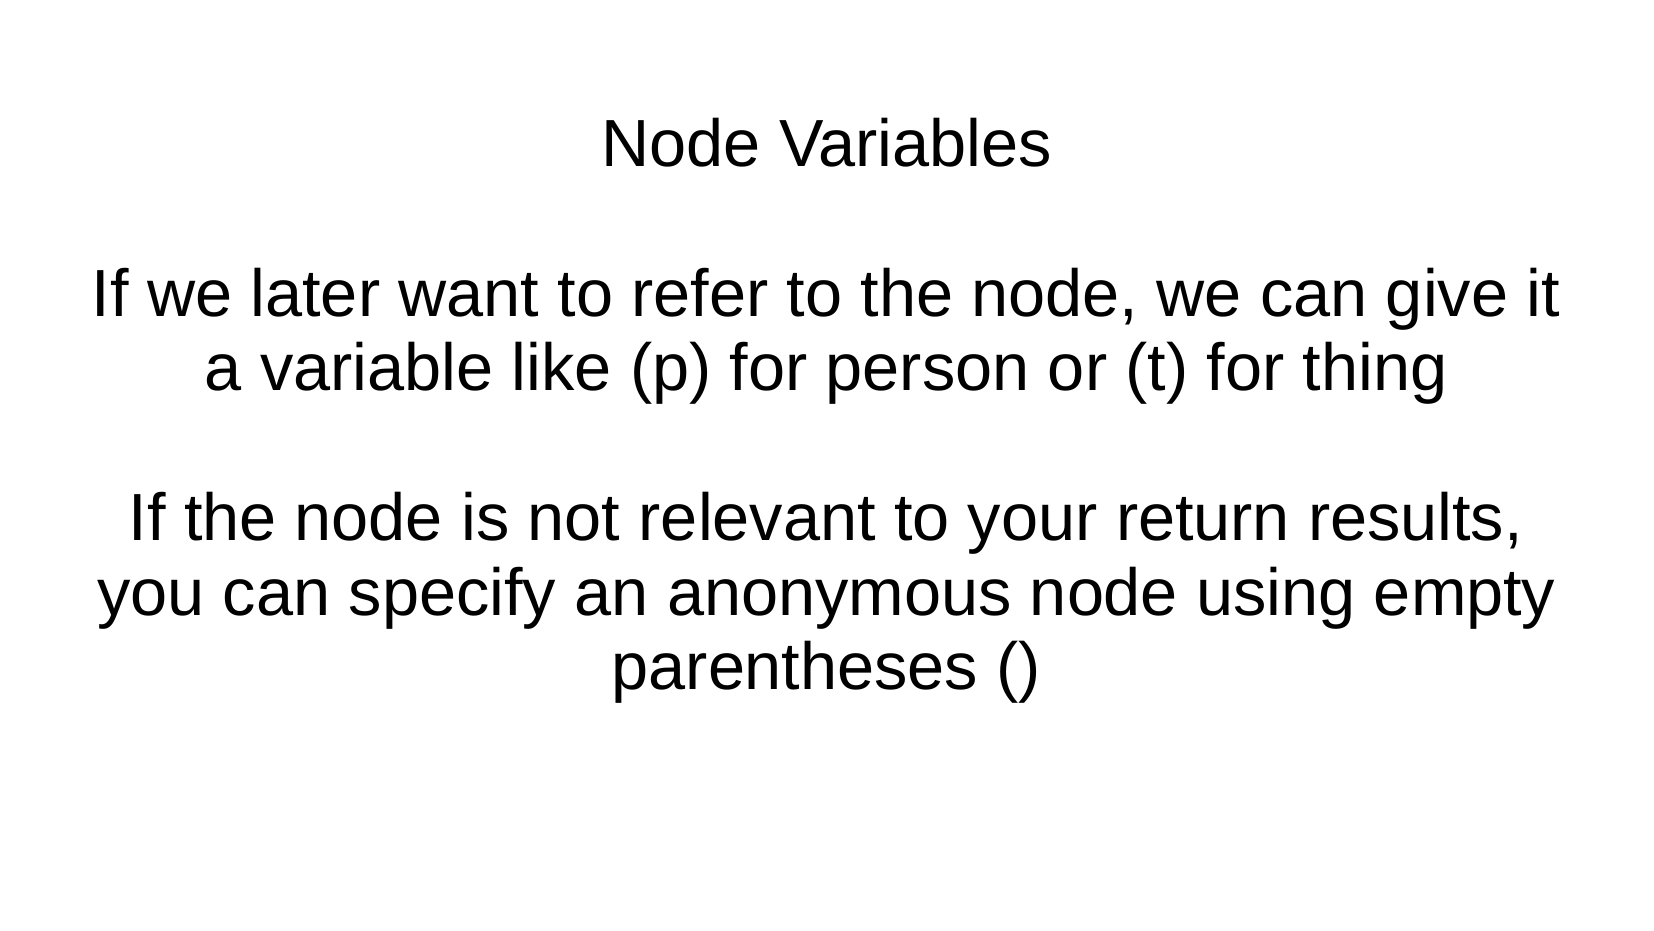

# Node Variables
If we later want to refer to the node, we can give it a variable like (p) for person or (t) for thing
If the node is not relevant to your return results, you can specify an anonymous node using empty parentheses ()